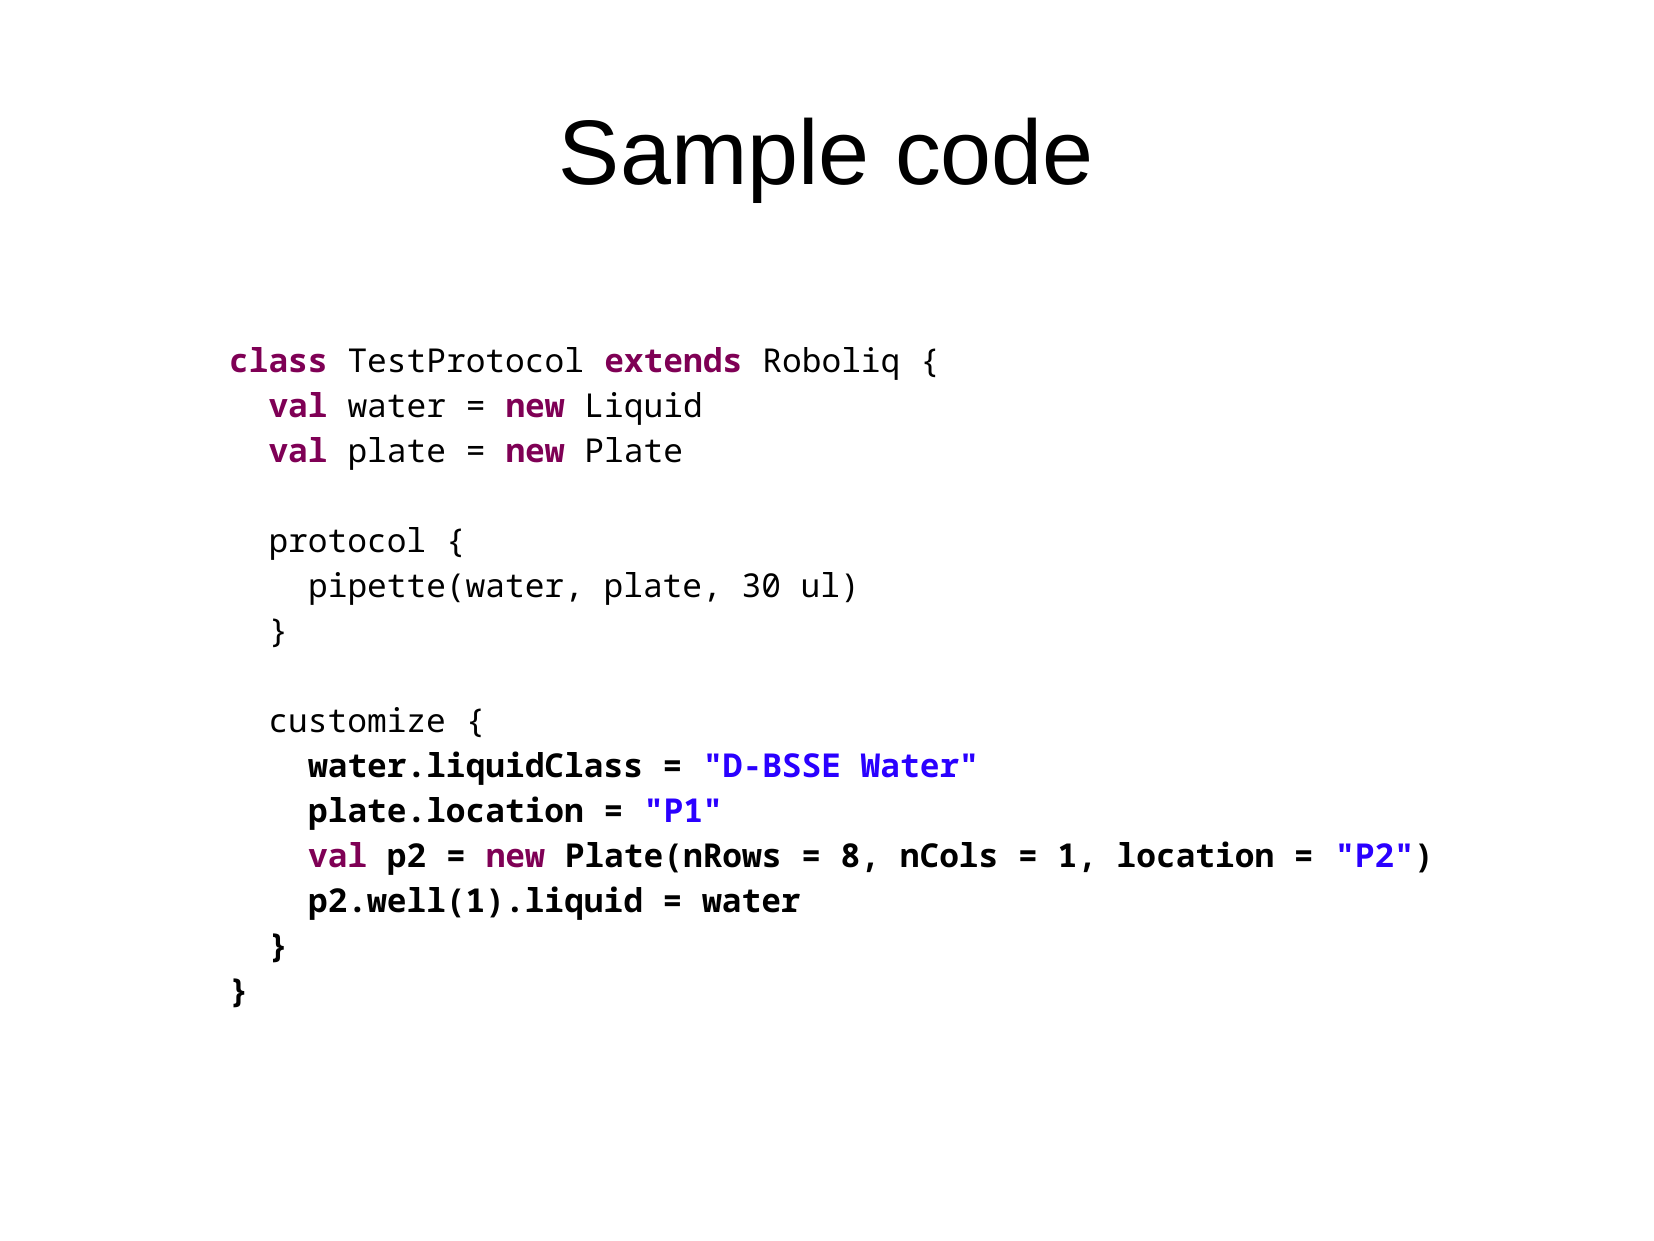

# Sample code
class TestProtocol extends Roboliq {
 val water = new Liquid
 val plate = new Plate
 protocol {
 pipette(water, plate, 30 ul)
 }
 customize {
 water.liquidClass = "D-BSSE Water"
 plate.location = "P1"
 val p2 = new Plate(nRows = 8, nCols = 1, location = "P2")
 p2.well(1).liquid = water
 }
}